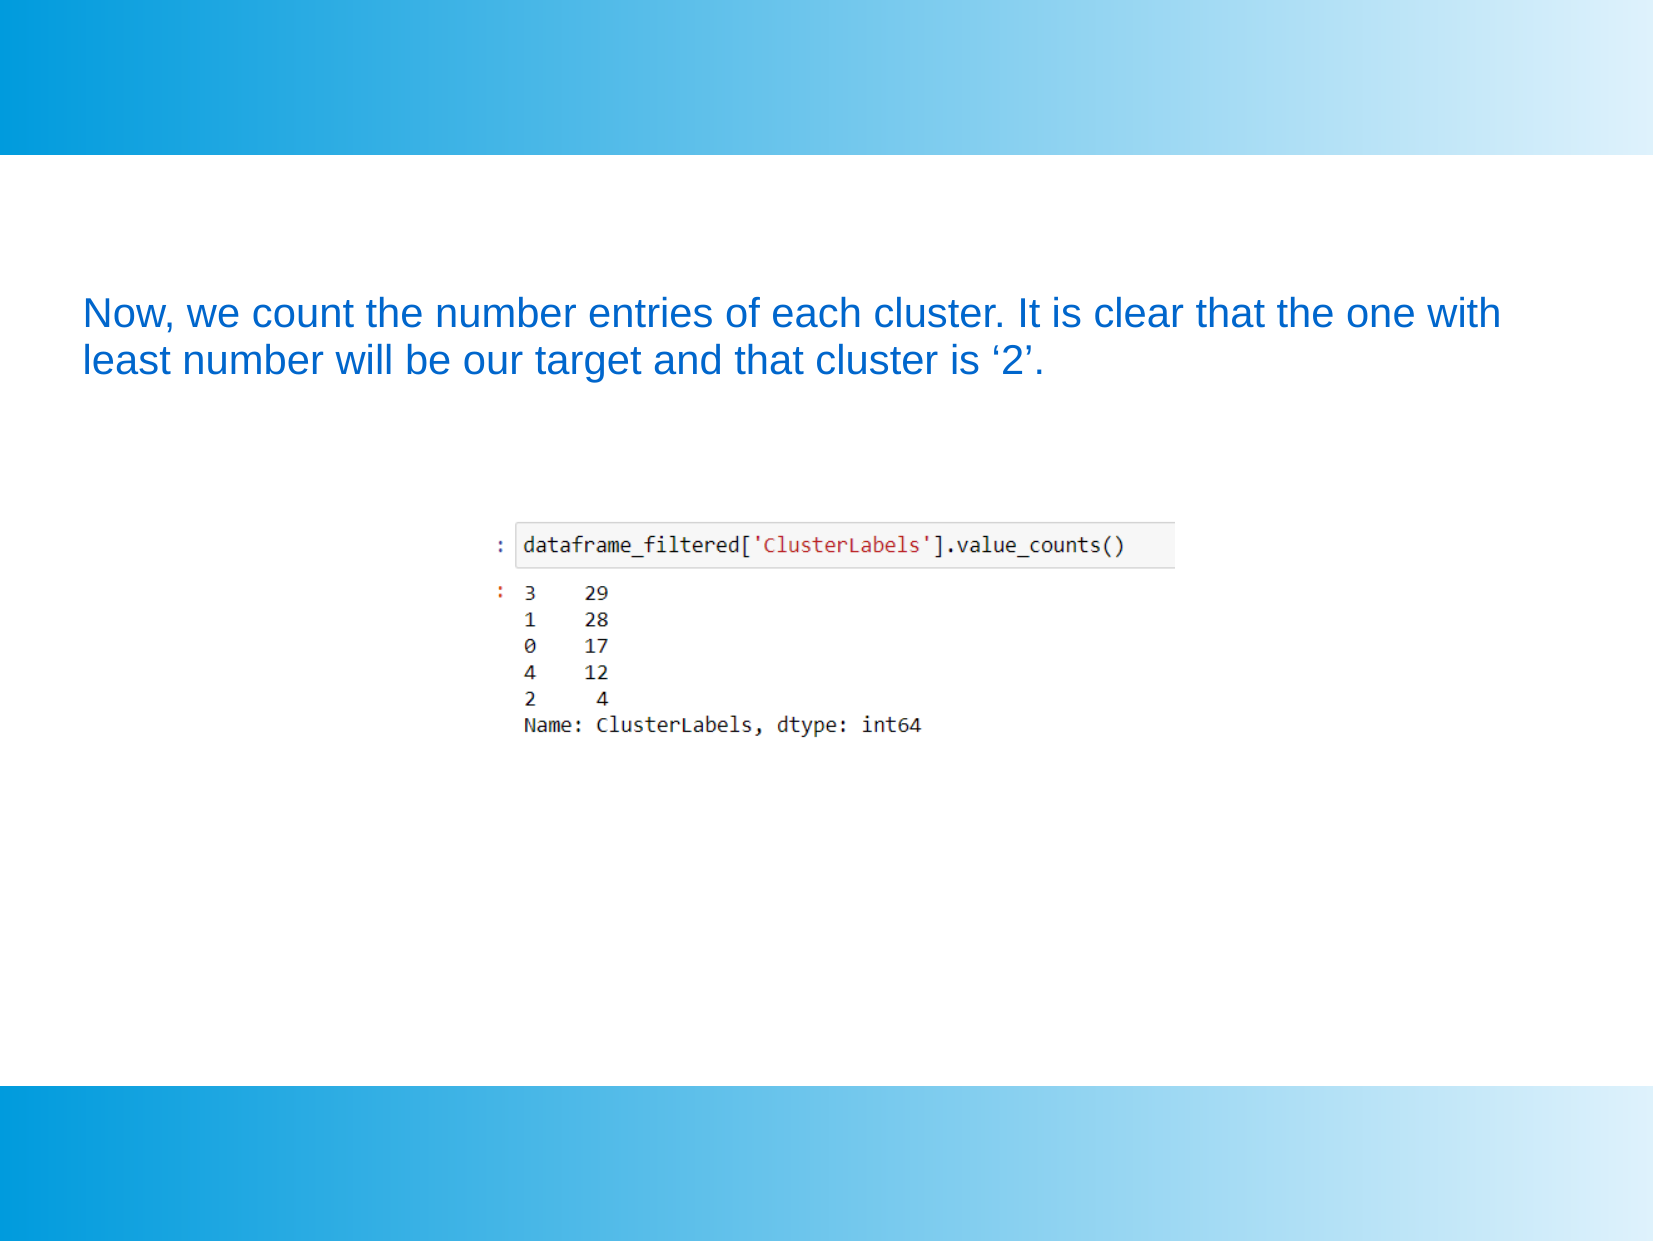

#
Now, we count the number entries of each cluster. It is clear that the one with least number will be our target and that cluster is ‘2’.